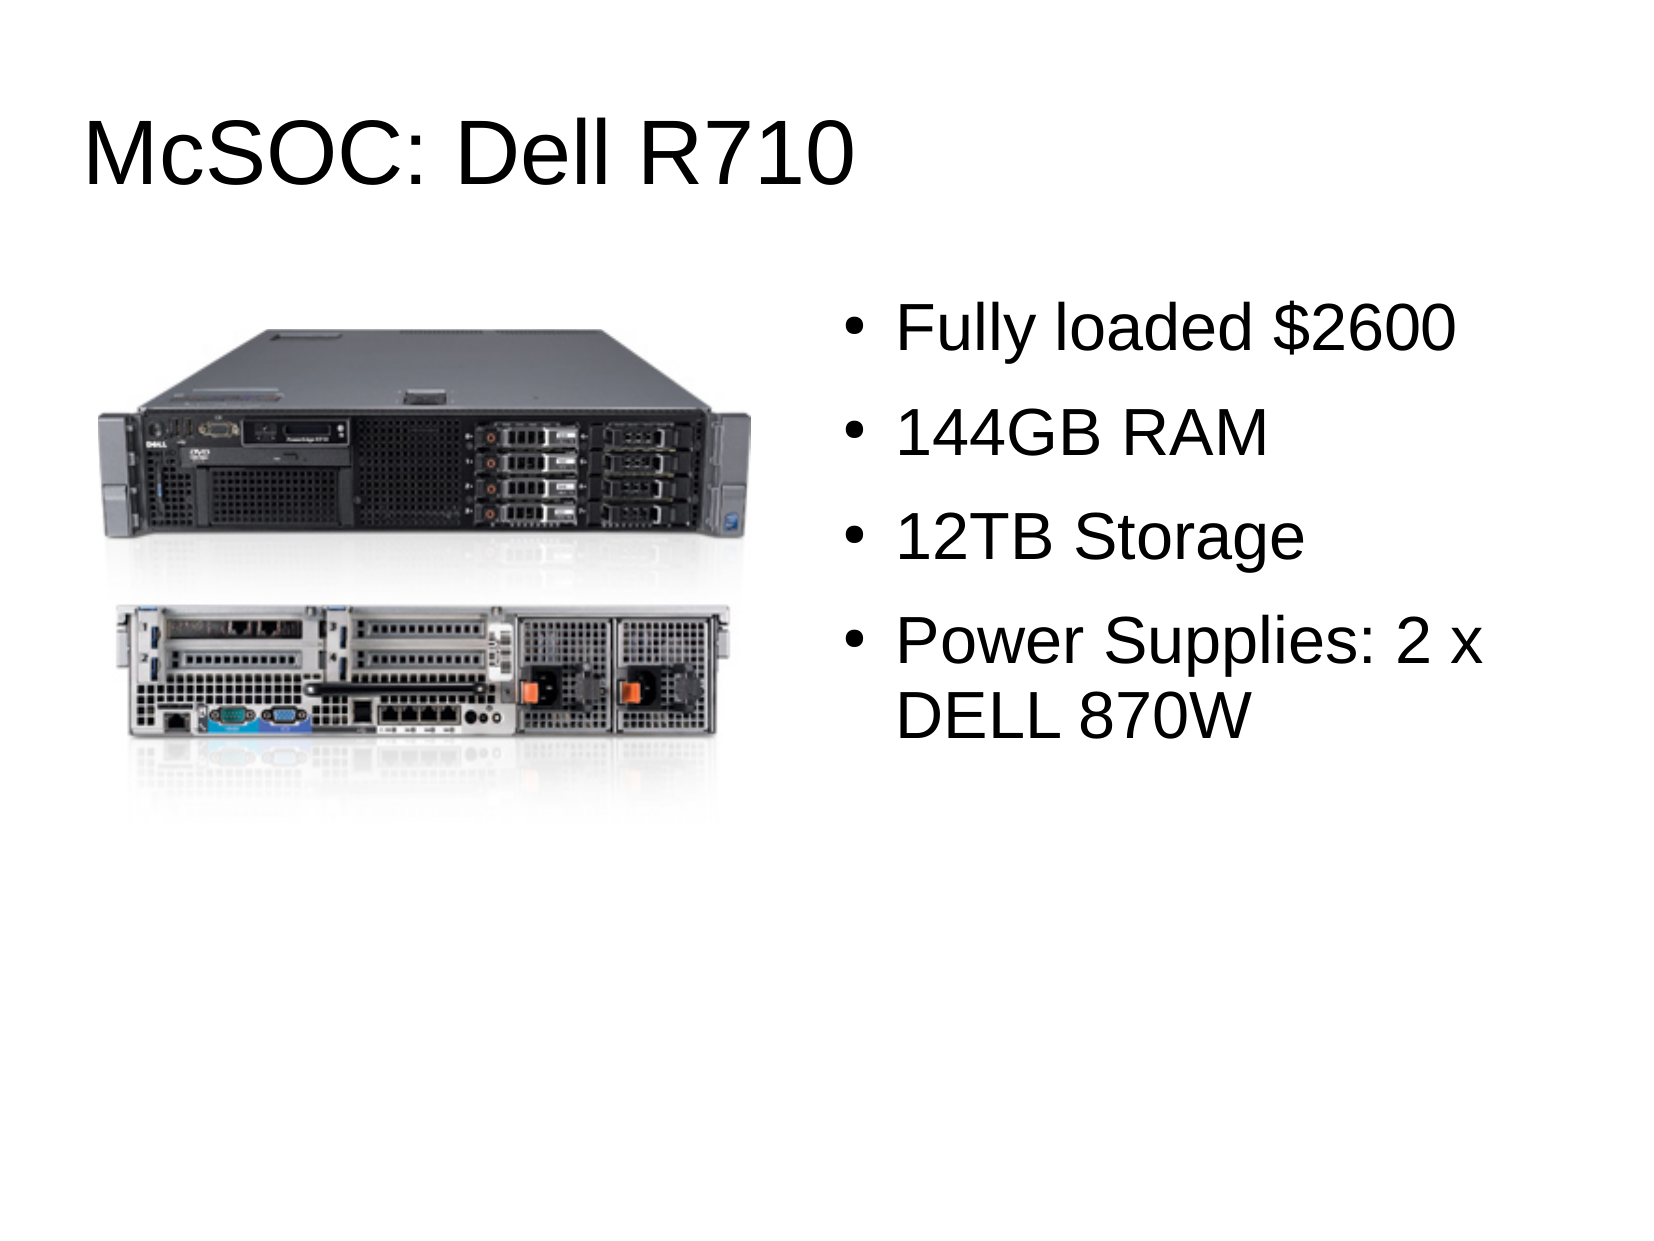

# McSOC: Dell R710
Fully loaded $2600
144GB RAM
12TB Storage
Power Supplies: 2 x DELL 870W